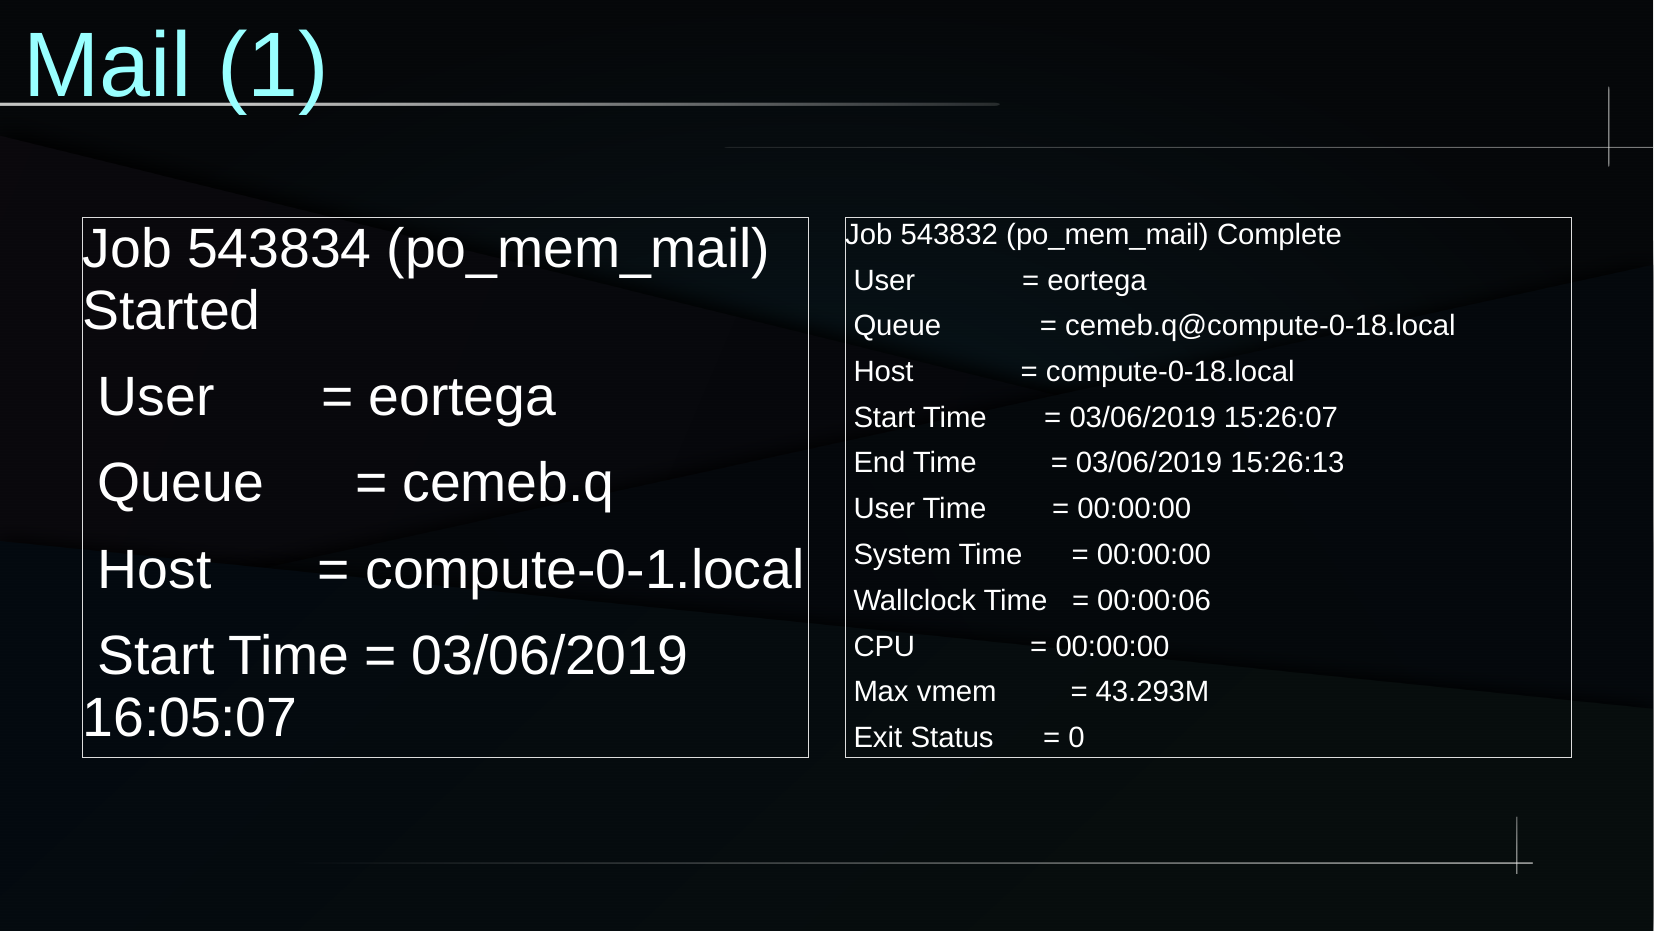

# Mail (1)
Job 543834 (po_mem_mail) Started
 User = eortega
 Queue = cemeb.q
 Host = compute-0-1.local
 Start Time = 03/06/2019 16:05:07
Job 543832 (po_mem_mail) Complete
 User = eortega
 Queue = cemeb.q@compute-0-18.local
 Host = compute-0-18.local
 Start Time = 03/06/2019 15:26:07
 End Time = 03/06/2019 15:26:13
 User Time = 00:00:00
 System Time = 00:00:00
 Wallclock Time = 00:00:06
 CPU = 00:00:00
 Max vmem = 43.293M
 Exit Status = 0